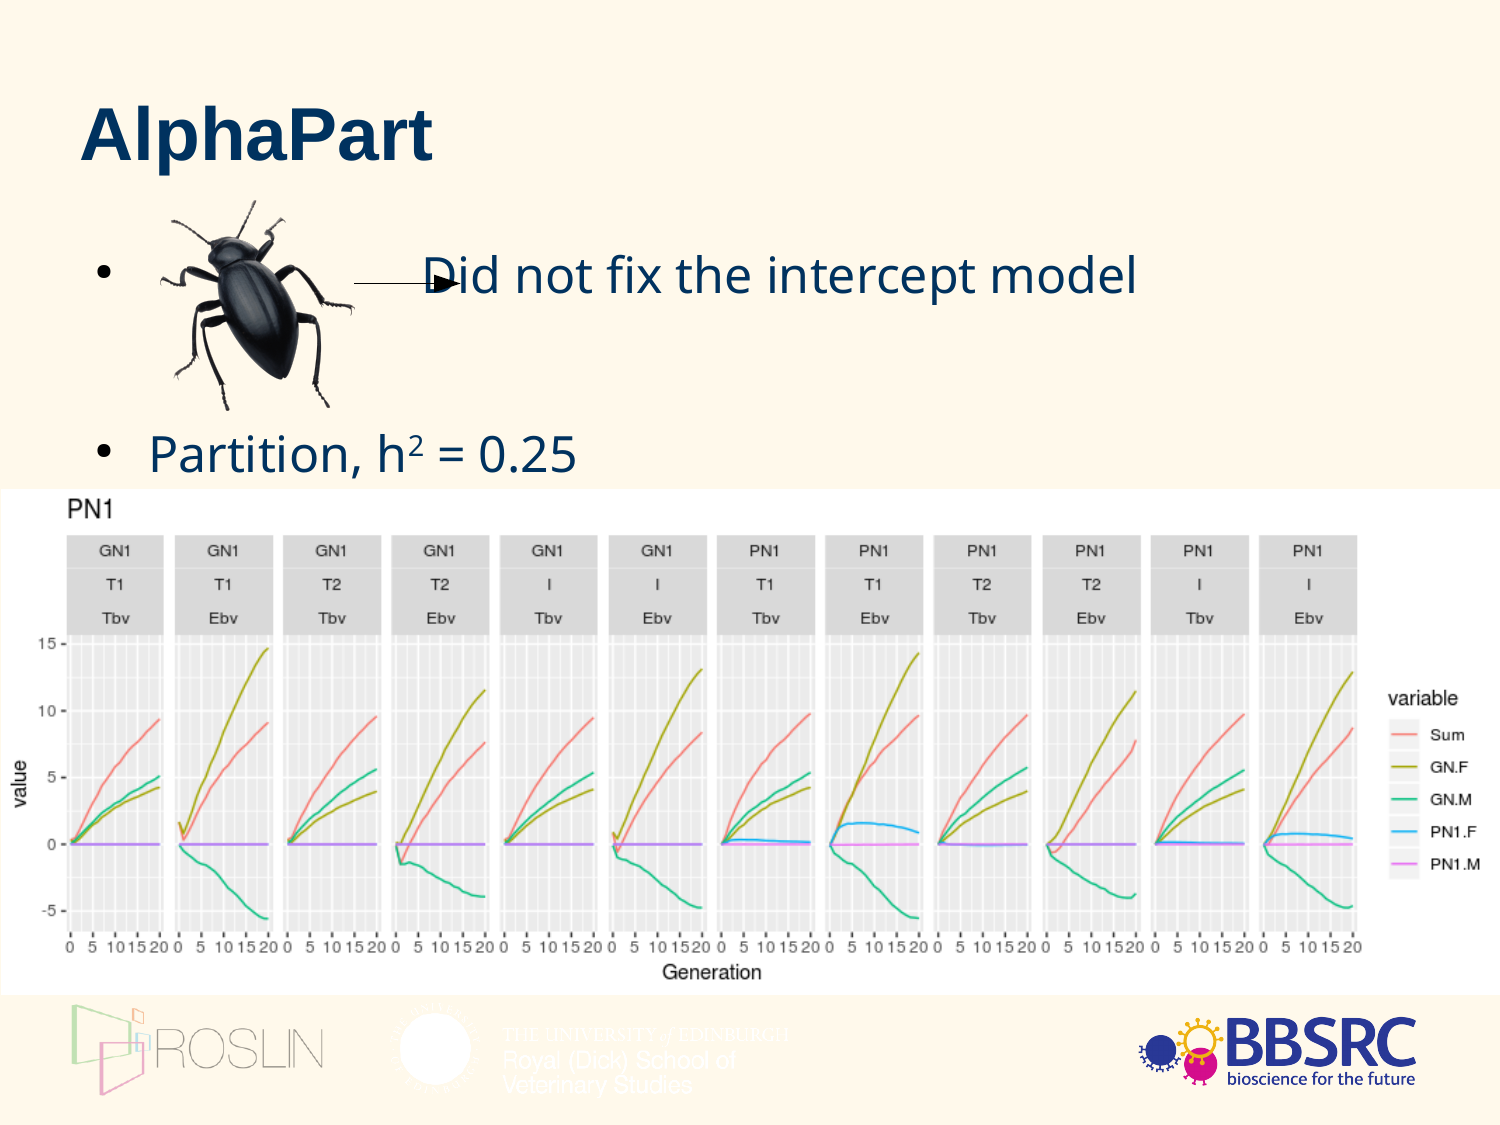

# AlphaPart
 Did not fix the intercept model
Partition, h2 = 0.25